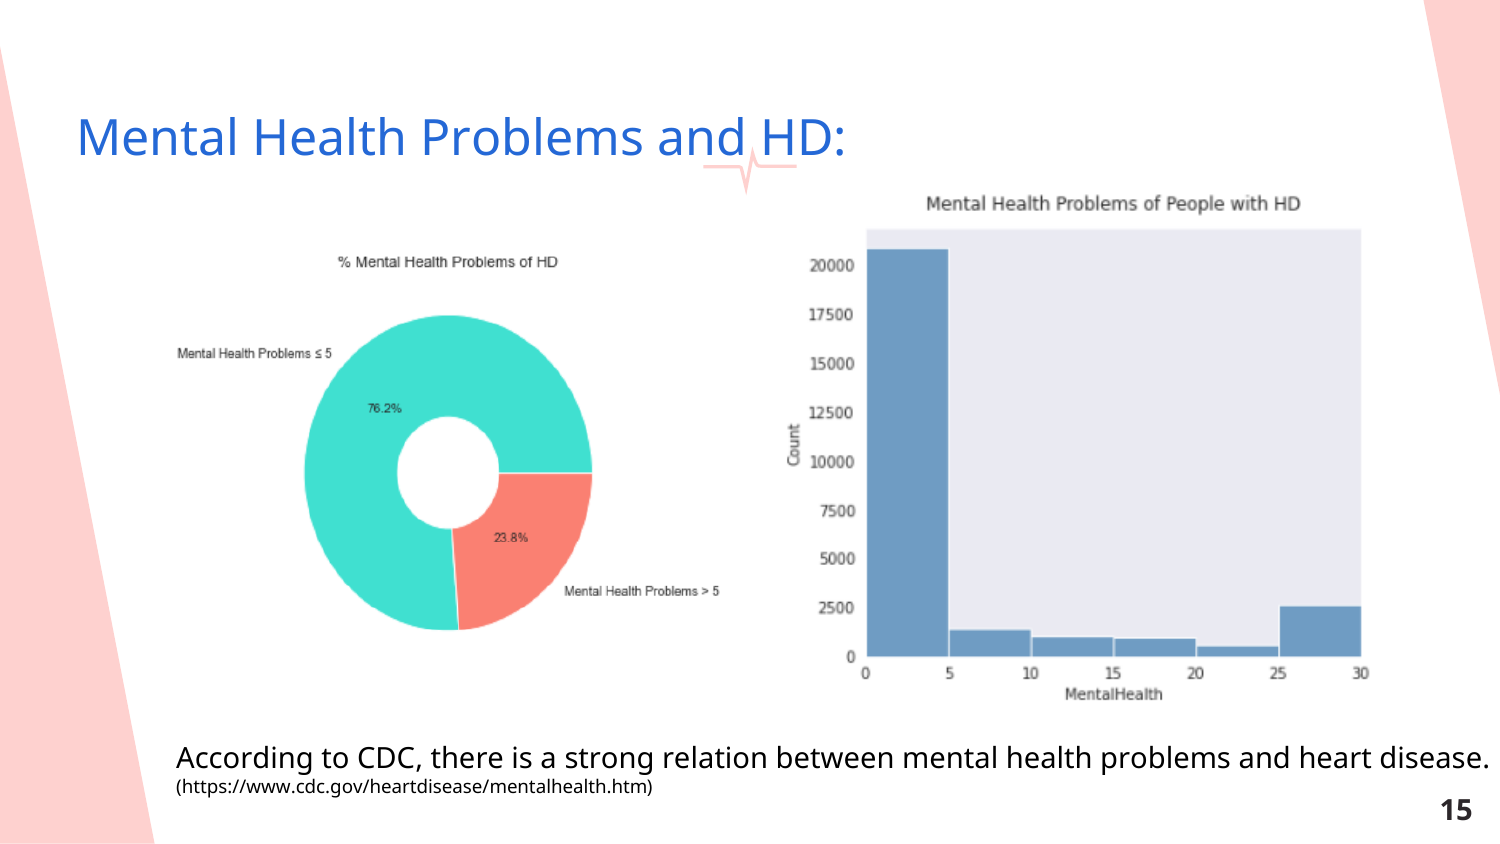

# Mental Health Problems and HD:
According to CDC, there is a strong relation between mental health problems and heart disease.
(https://www.cdc.gov/heartdisease/mentalhealth.htm)
15